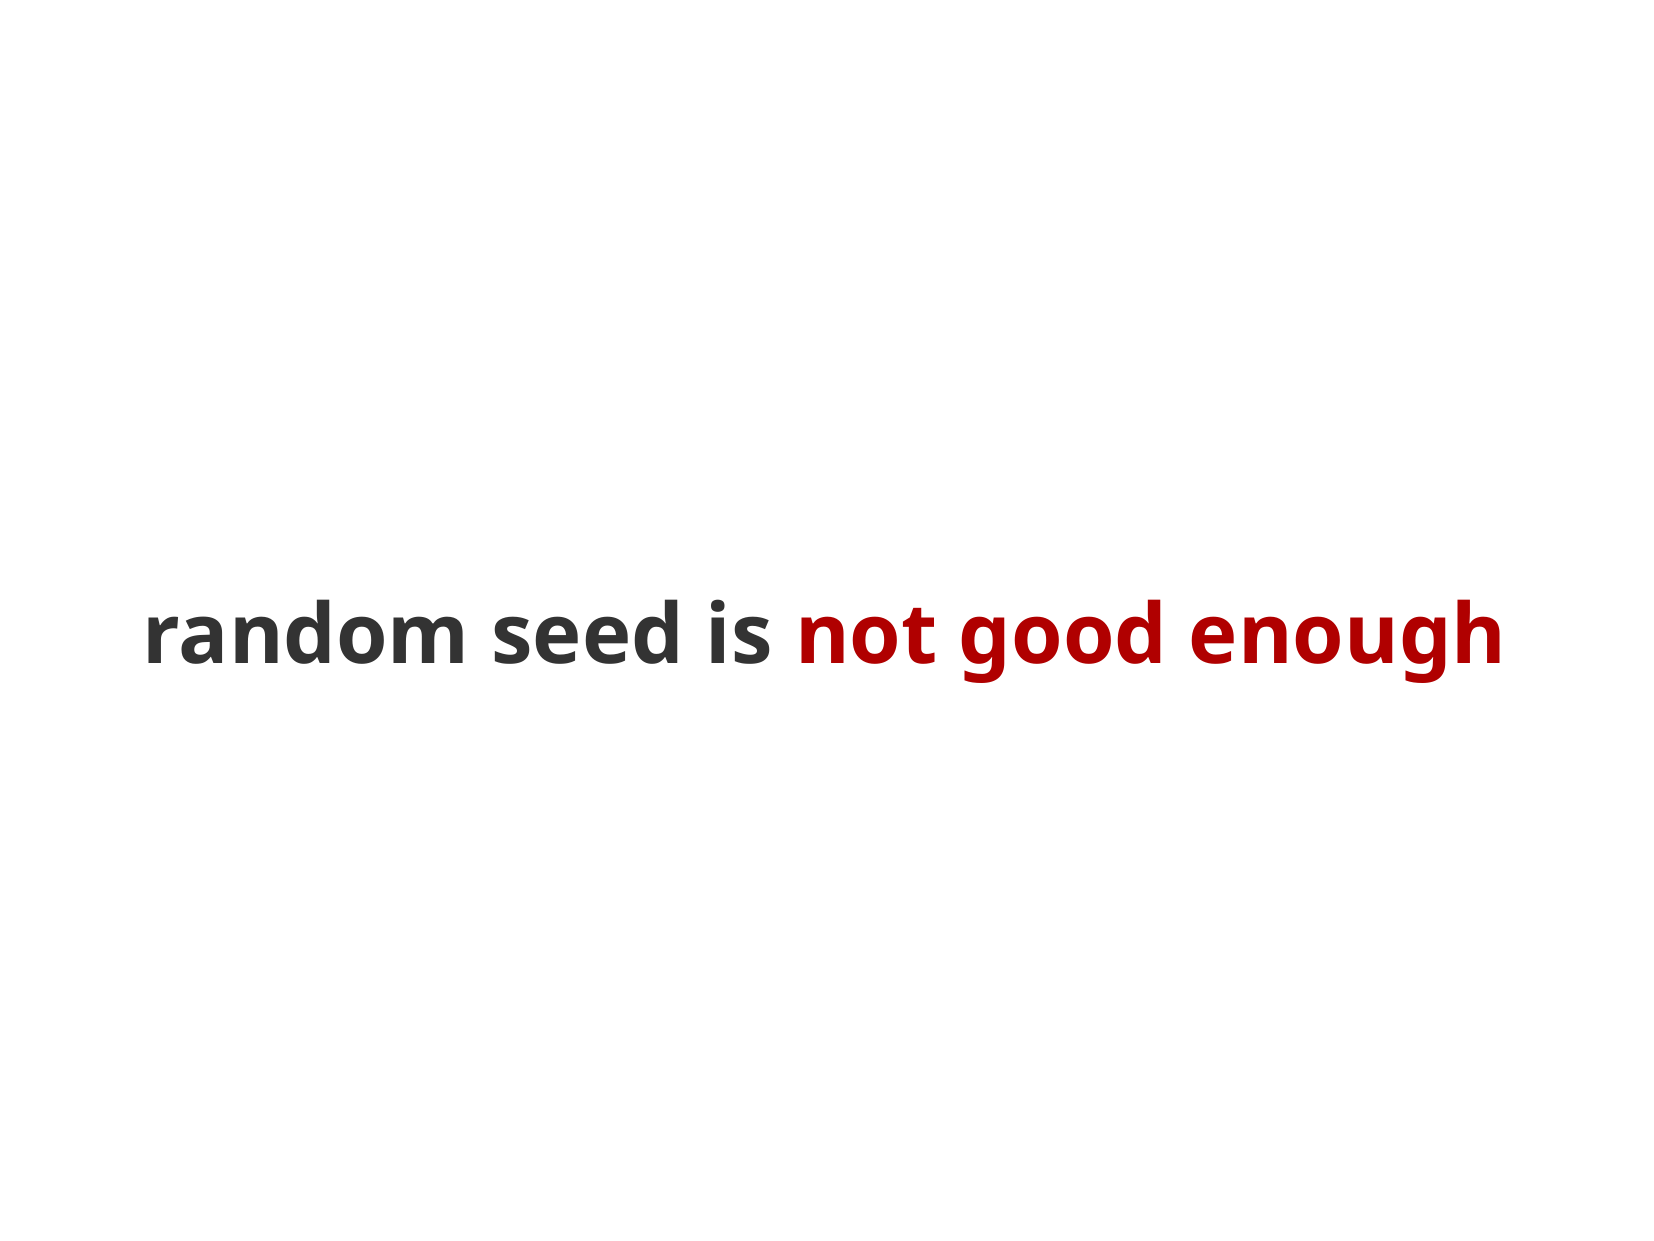

#
random seed is not good enough